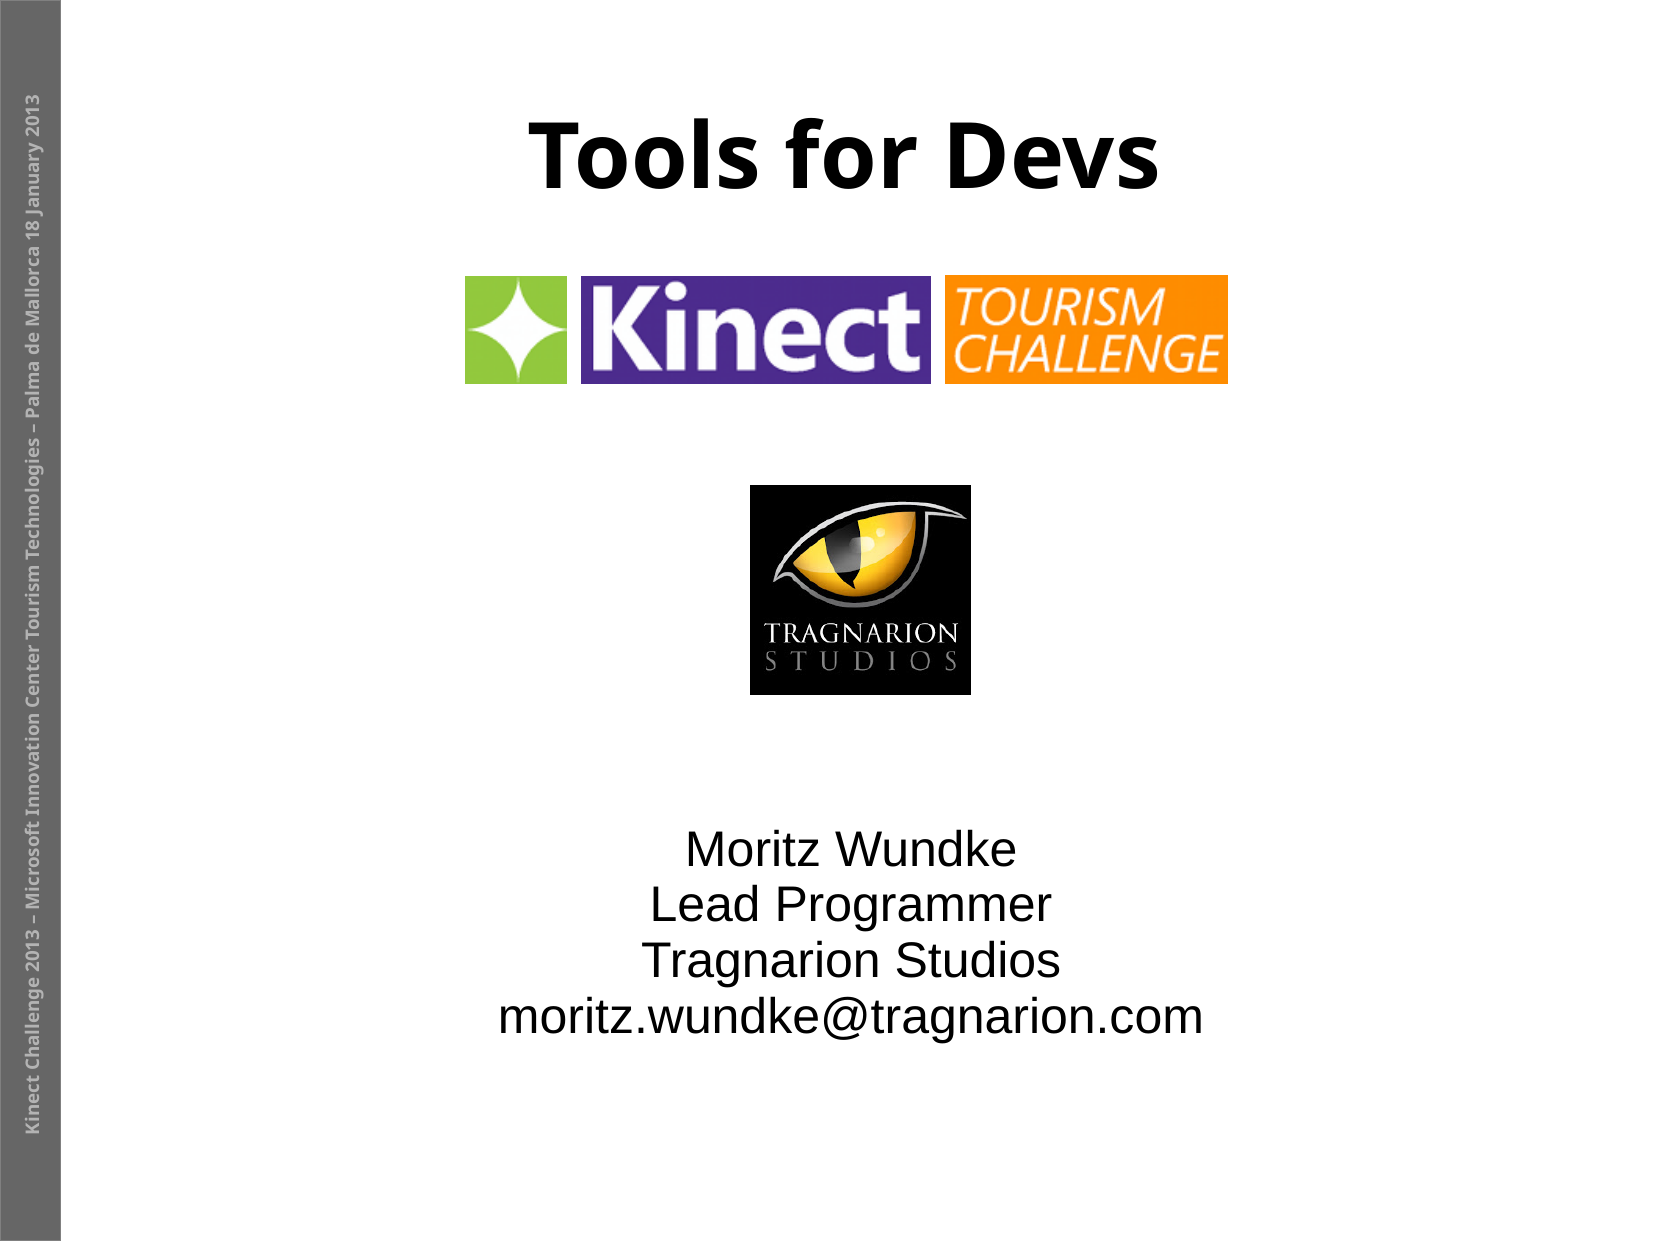

# Tools for Devs
Kinect Challenge 2013 – Microsoft Innovation Center Tourism Technologies – Palma de Mallorca 18 January 2013
Moritz Wundke
Lead Programmer
Tragnarion Studios
moritz.wundke@tragnarion.com